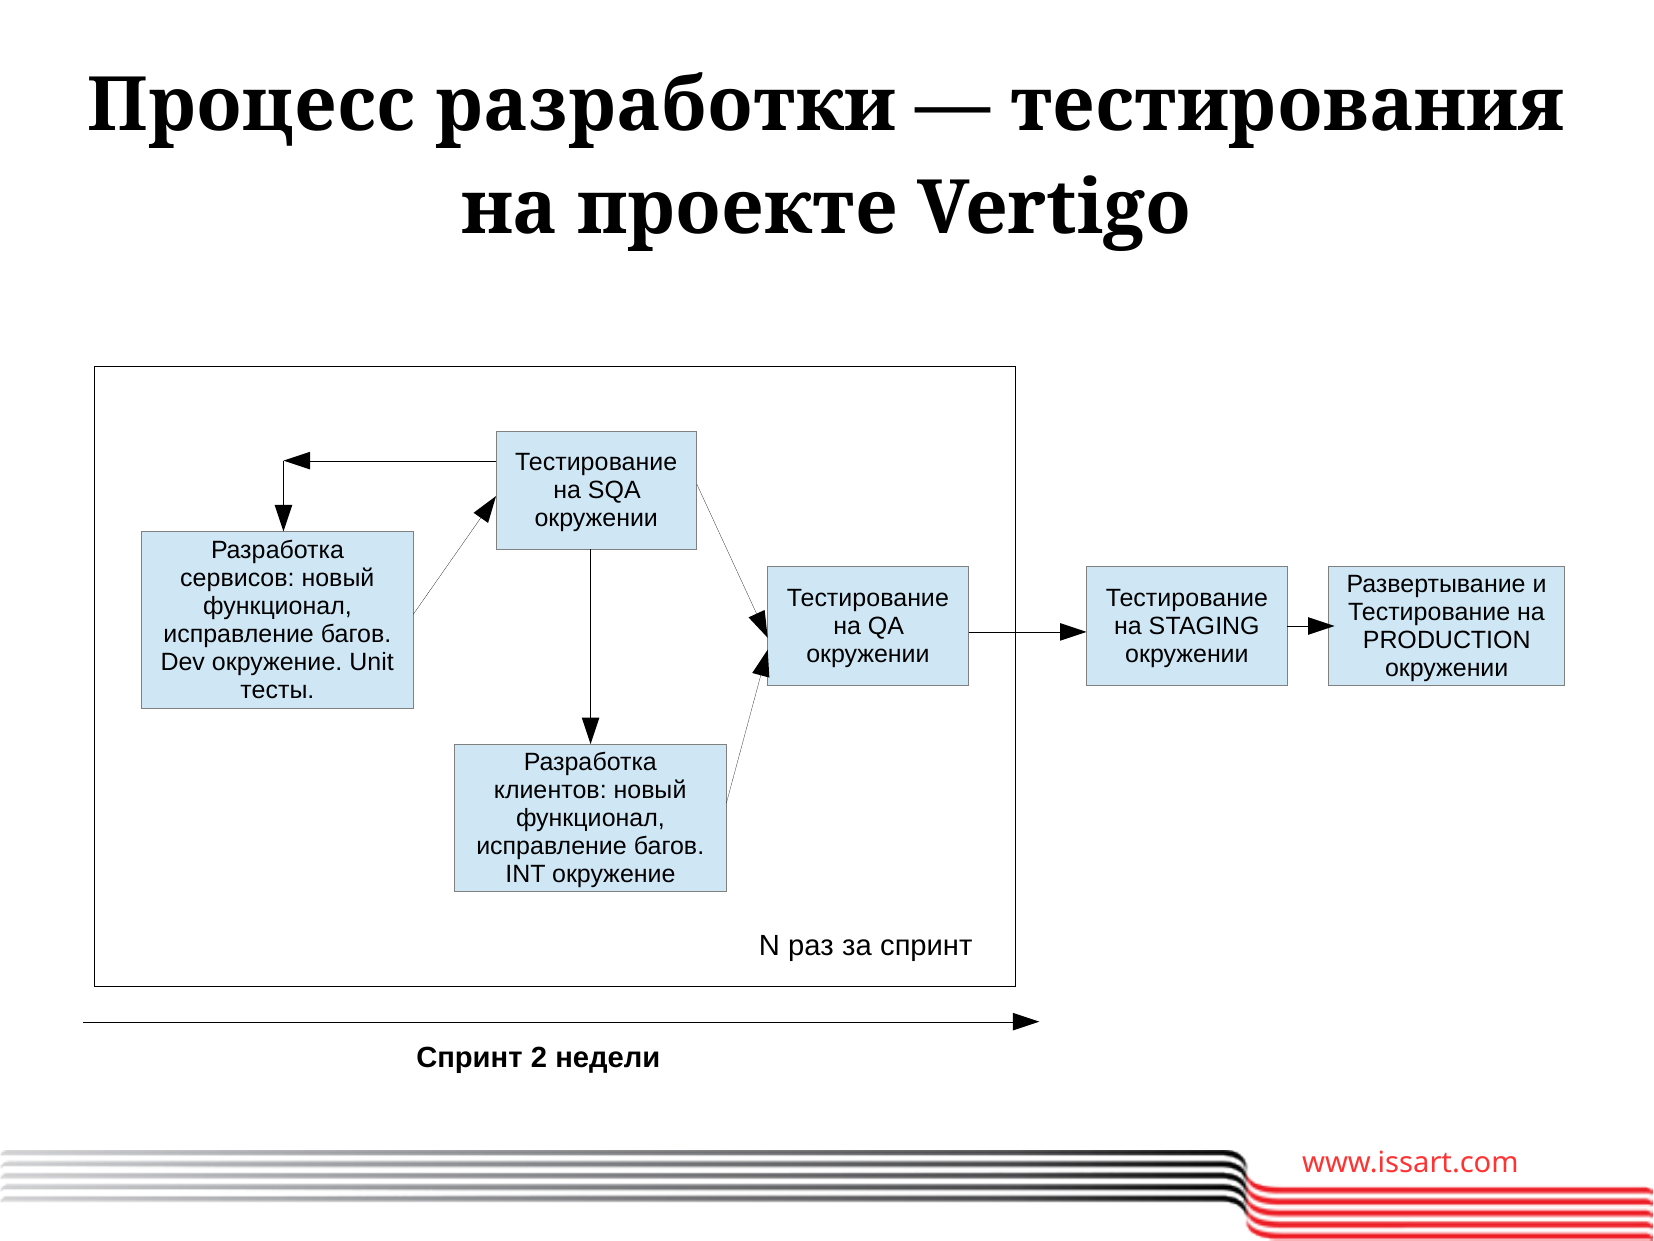

# Процесс разработки — тестирования на проекте Vertigo
Тестирование на SQA окружении
Разработка сервисов: новый функционал, исправление багов. Dev окружение. Unit тесты.
Тестирование на QA окружении
Тестирование на STAGING окружении
Развертывание и Тестирование на PRODUCTION окружении
Разработка клиентов: новый функционал, исправление багов.
INT окружение
N раз за спринт
Спринт 2 недели
www.issart.com